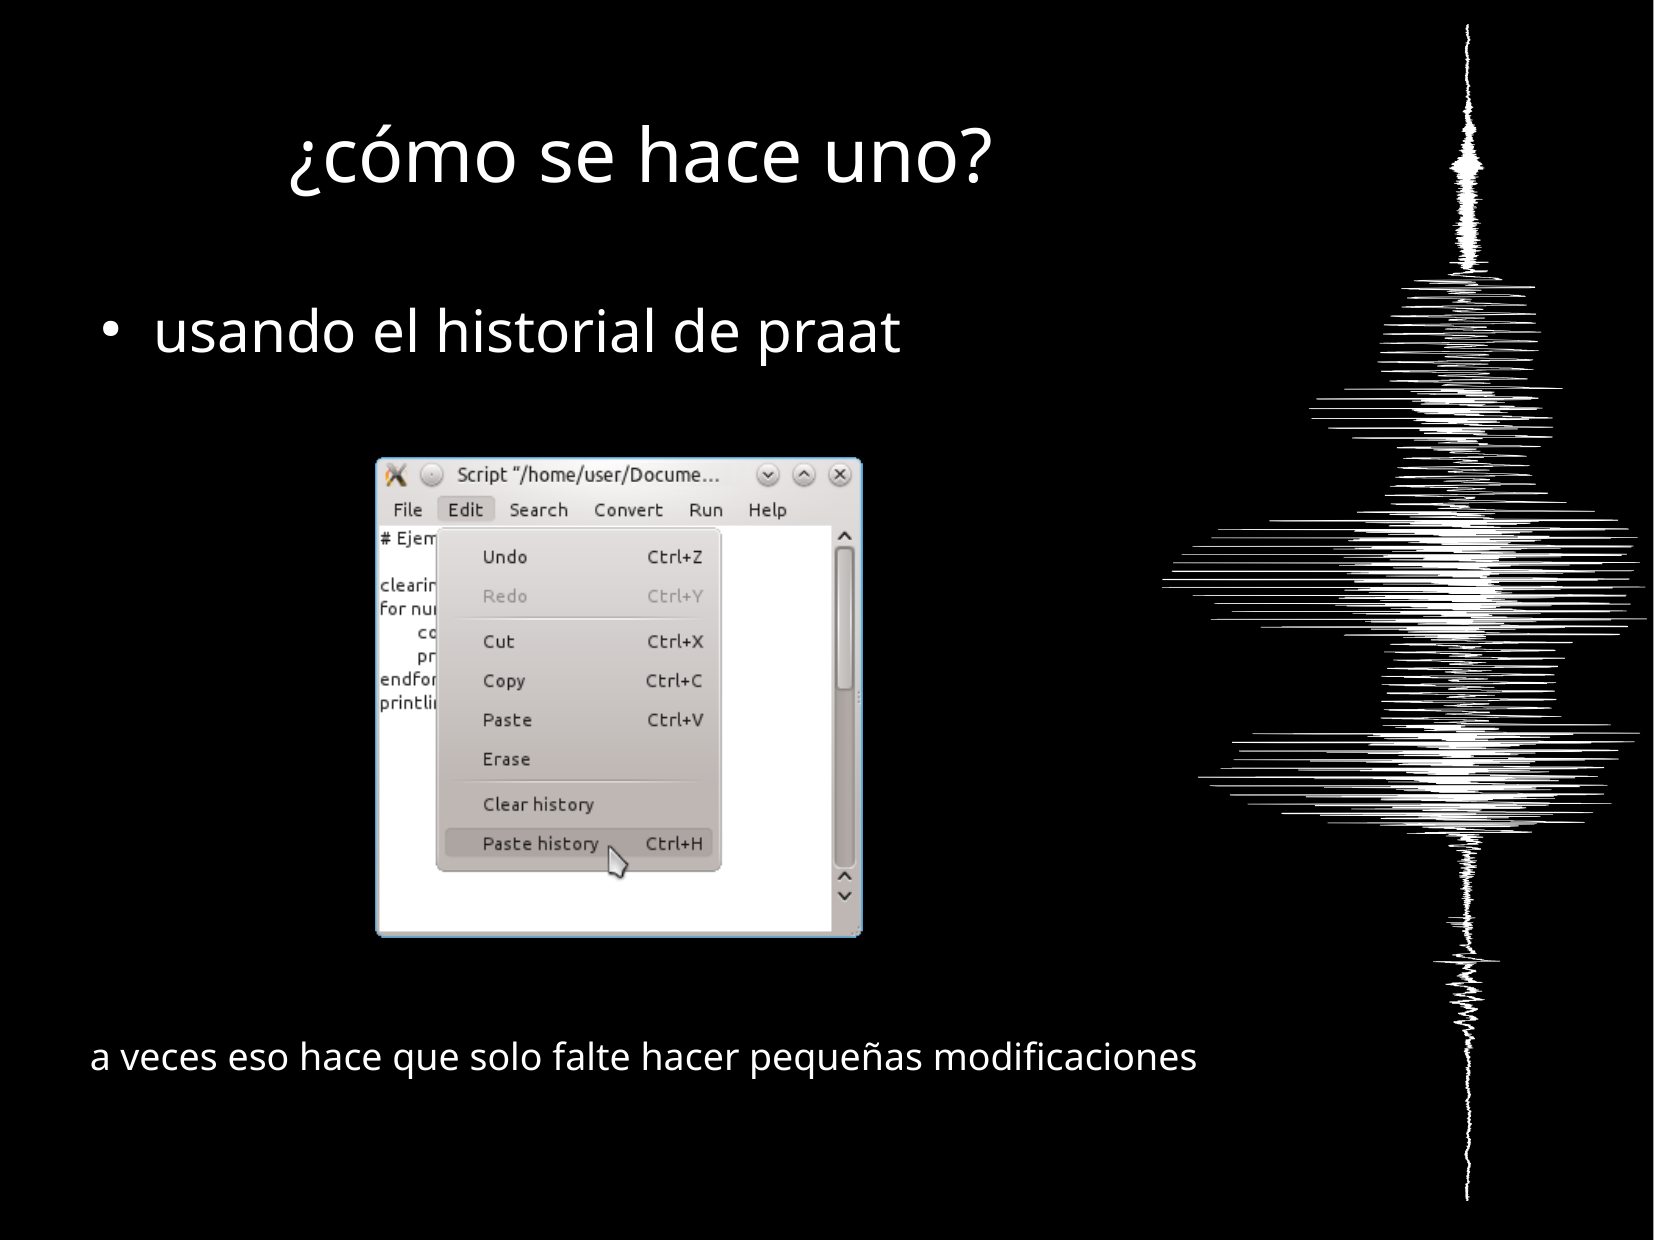

# ¿cómo se hace uno?
usando el historial de praat
a veces eso hace que solo falte hacer pequeñas modificaciones